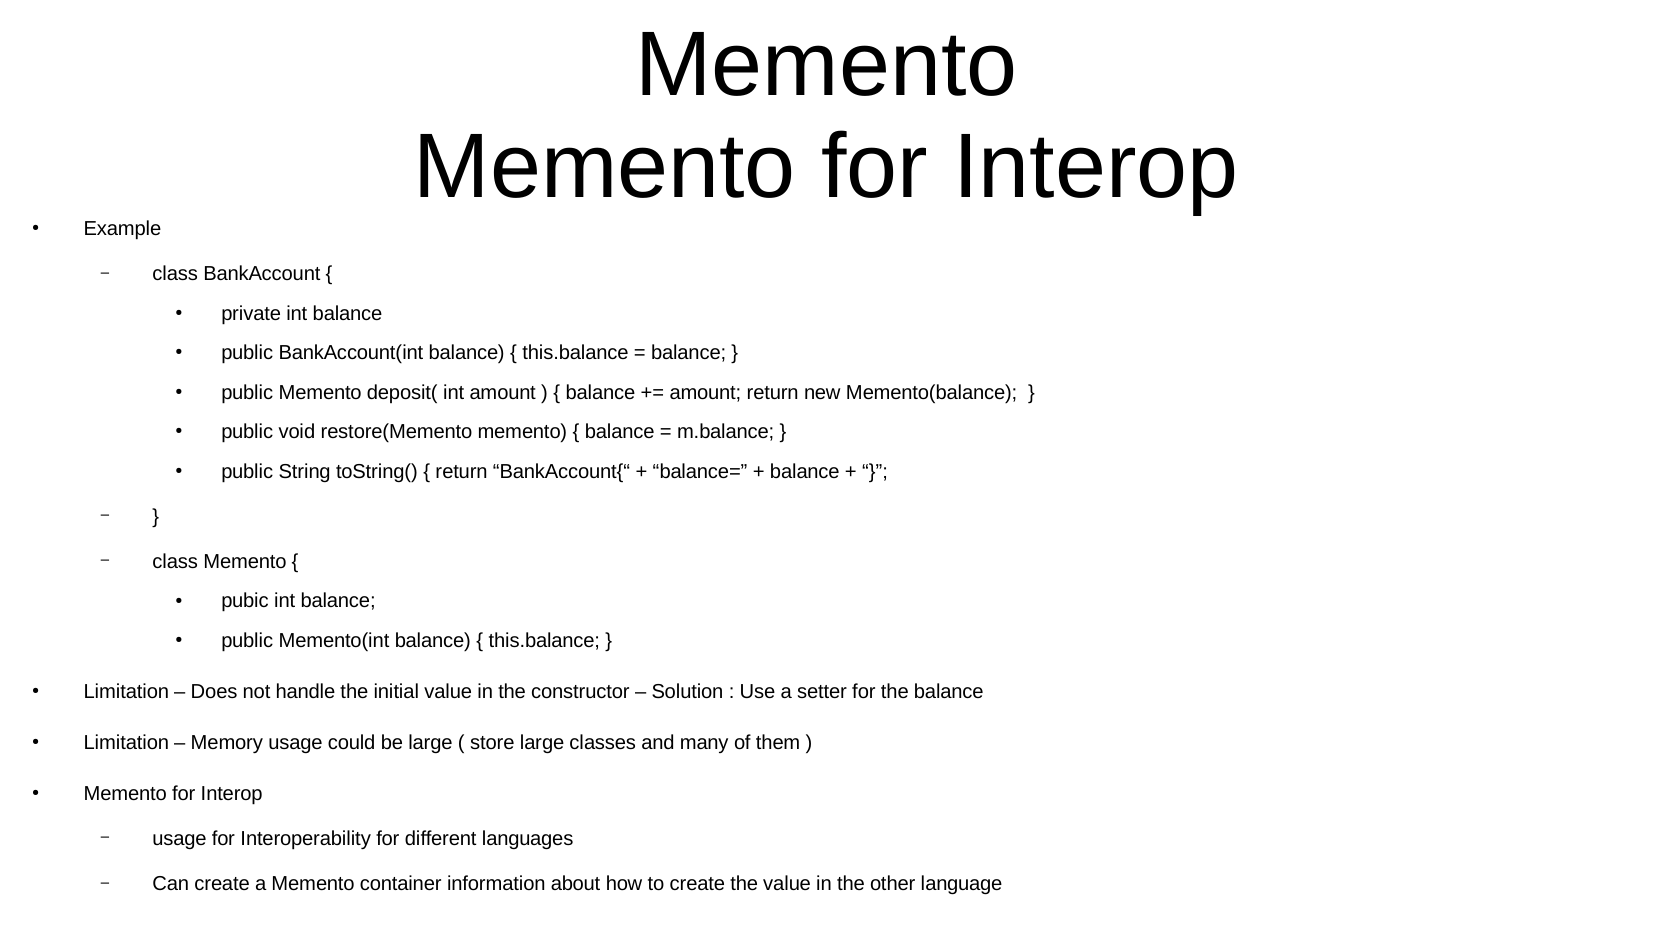

# Memento Memento for Interop
Example
class BankAccount {
private int balance
public BankAccount(int balance) { this.balance = balance; }
public Memento deposit( int amount ) { balance += amount; return new Memento(balance); }
public void restore(Memento memento) { balance = m.balance; }
public String toString() { return “BankAccount{“ + “balance=” + balance + “}”;
}
class Memento {
pubic int balance;
public Memento(int balance) { this.balance; }
Limitation – Does not handle the initial value in the constructor – Solution : Use a setter for the balance
Limitation – Memory usage could be large ( store large classes and many of them )
Memento for Interop
usage for Interoperability for different languages
Can create a Memento container information about how to create the value in the other language